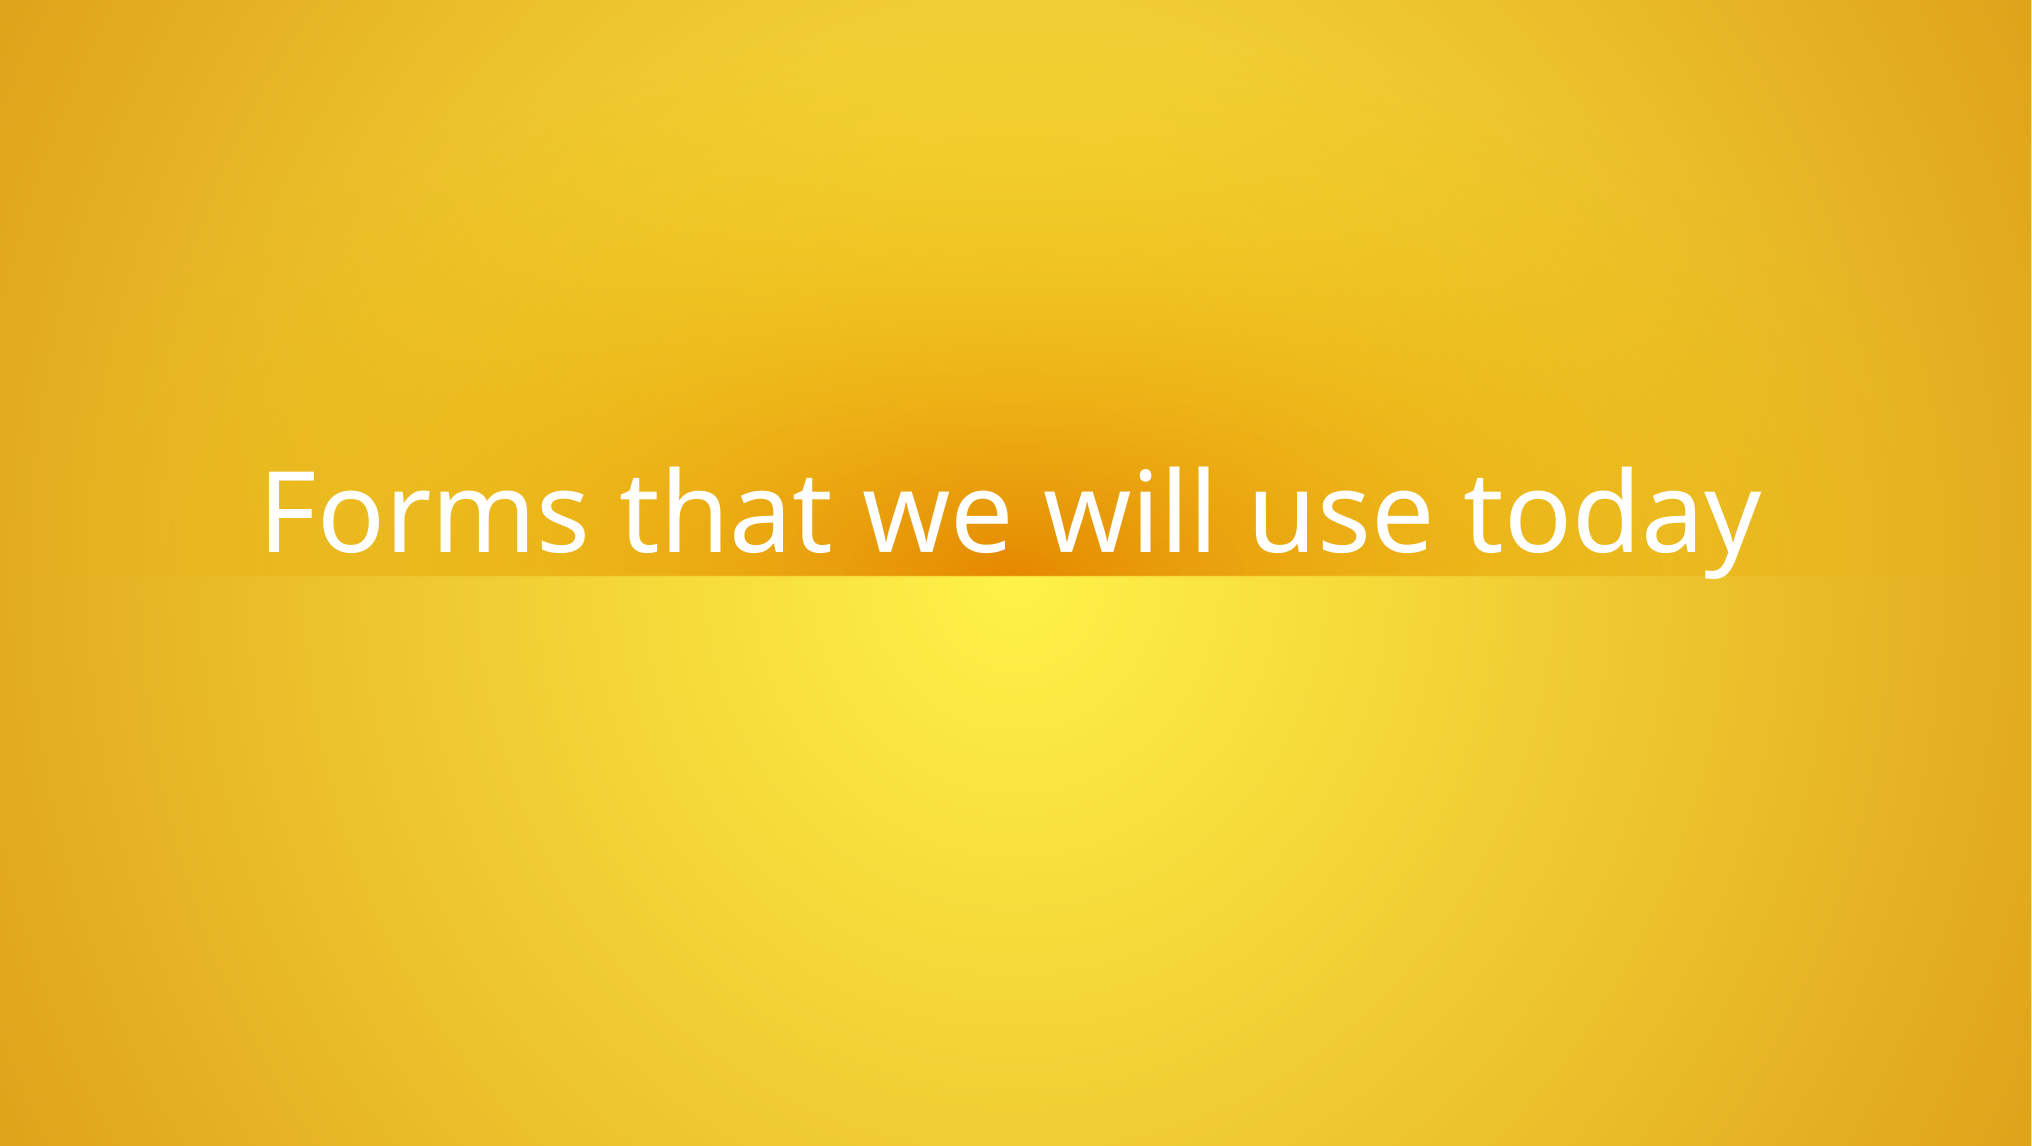

# Forms that we will use today